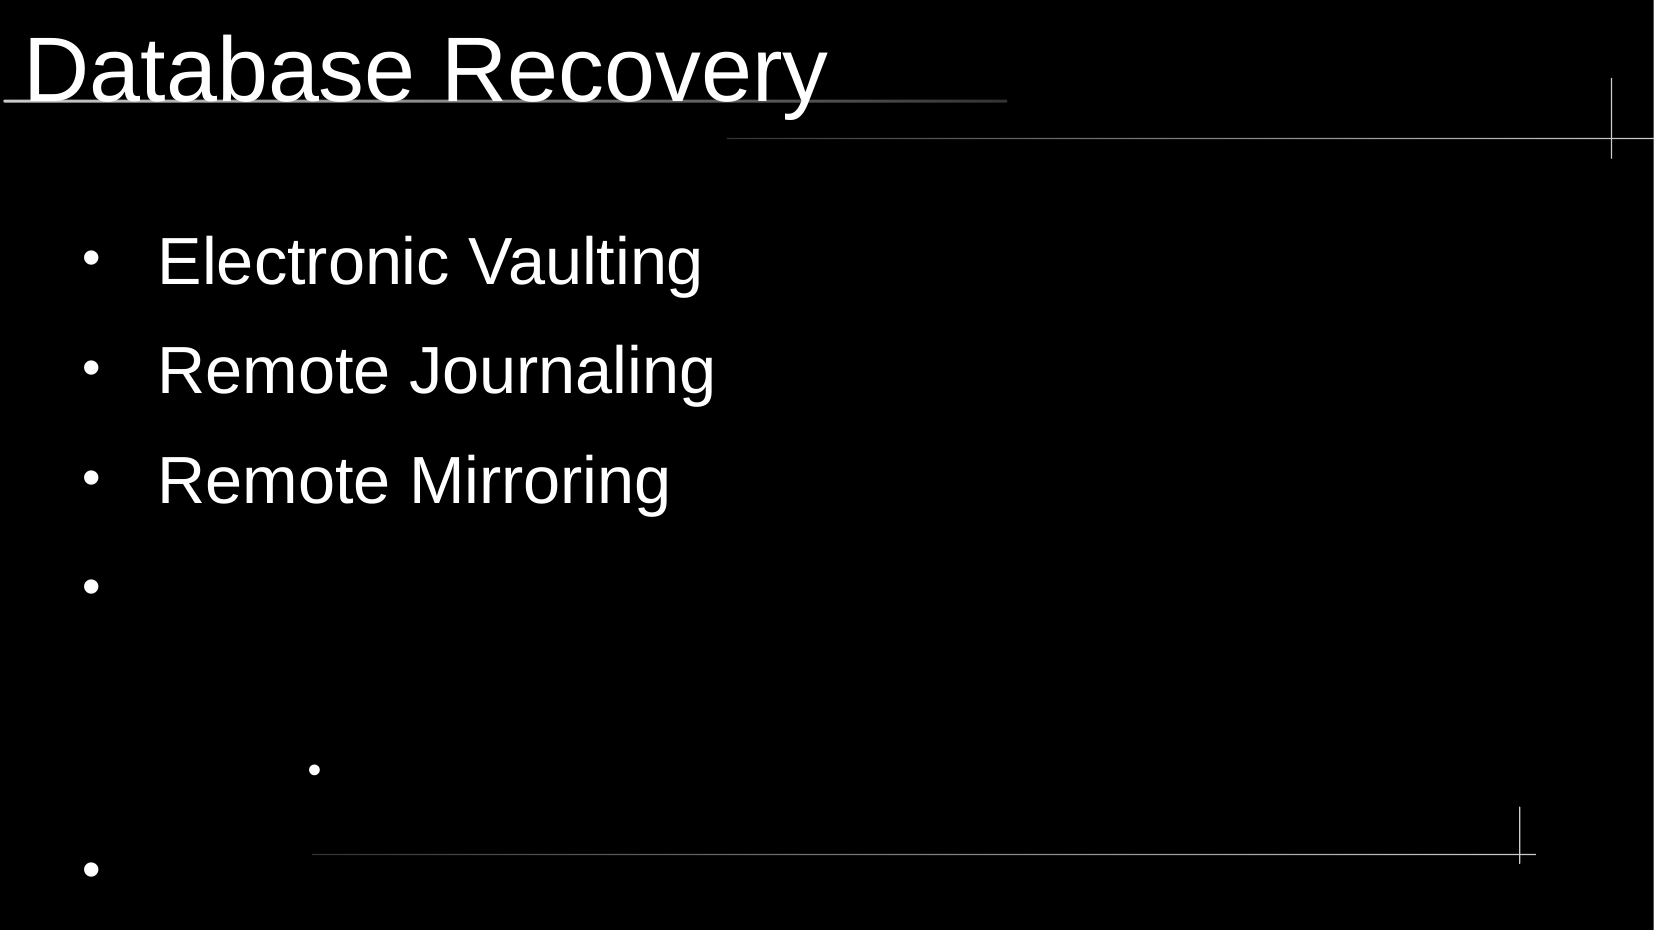

# Database Recovery
Electronic Vaulting
Remote Journaling
Remote Mirroring